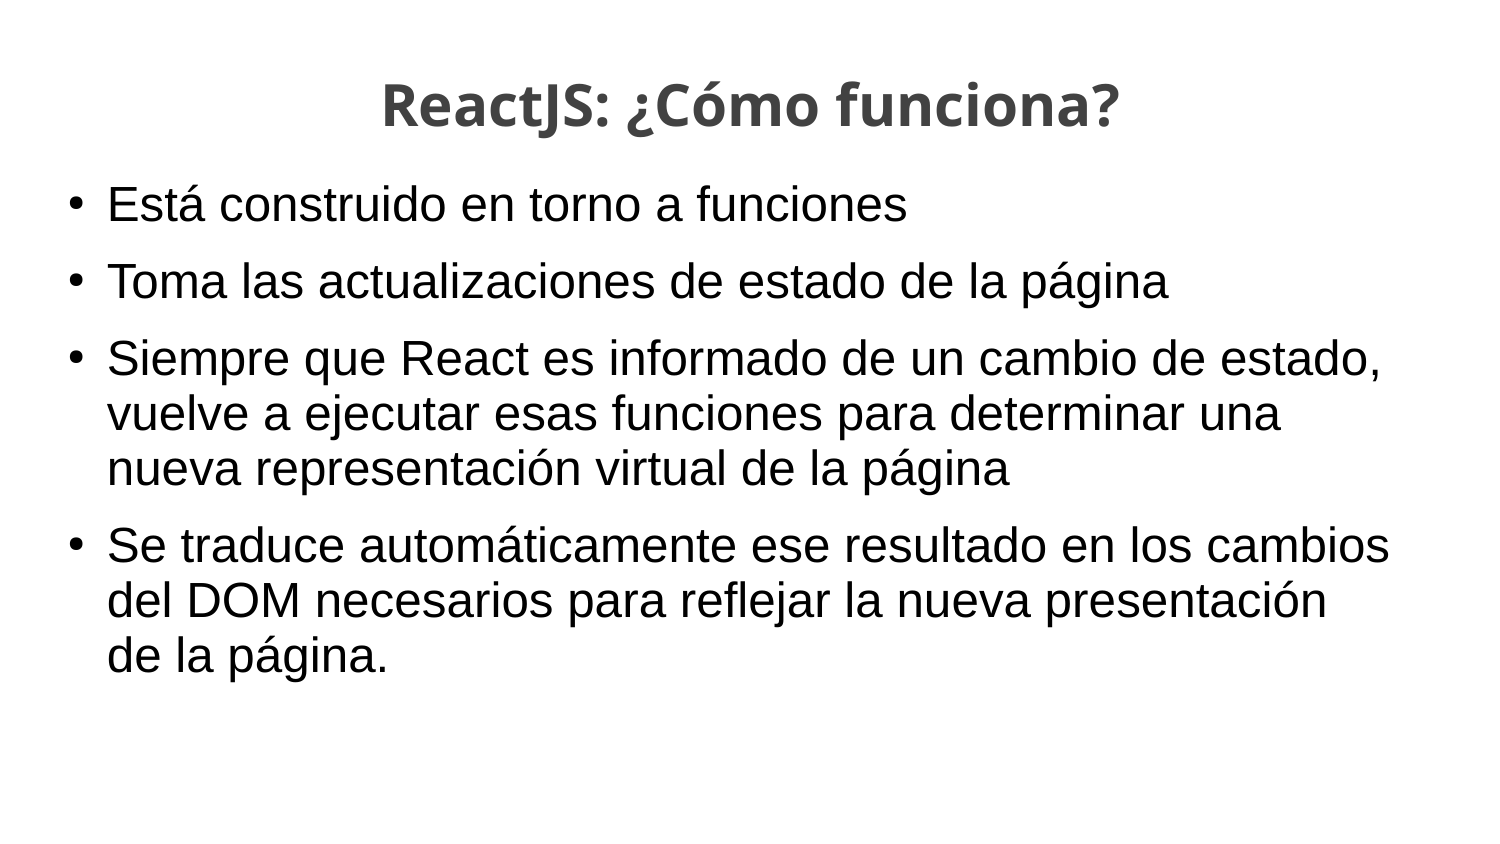

# ReactJS: ¿Cómo funciona?
Está construido en torno a funciones
Toma las actualizaciones de estado de la página
Siempre que React es informado de un cambio de estado, vuelve a ejecutar esas funciones para determinar una nueva representación virtual de la página
Se traduce automáticamente ese resultado en los cambios del DOM necesarios para reflejar la nueva presentación de la página.